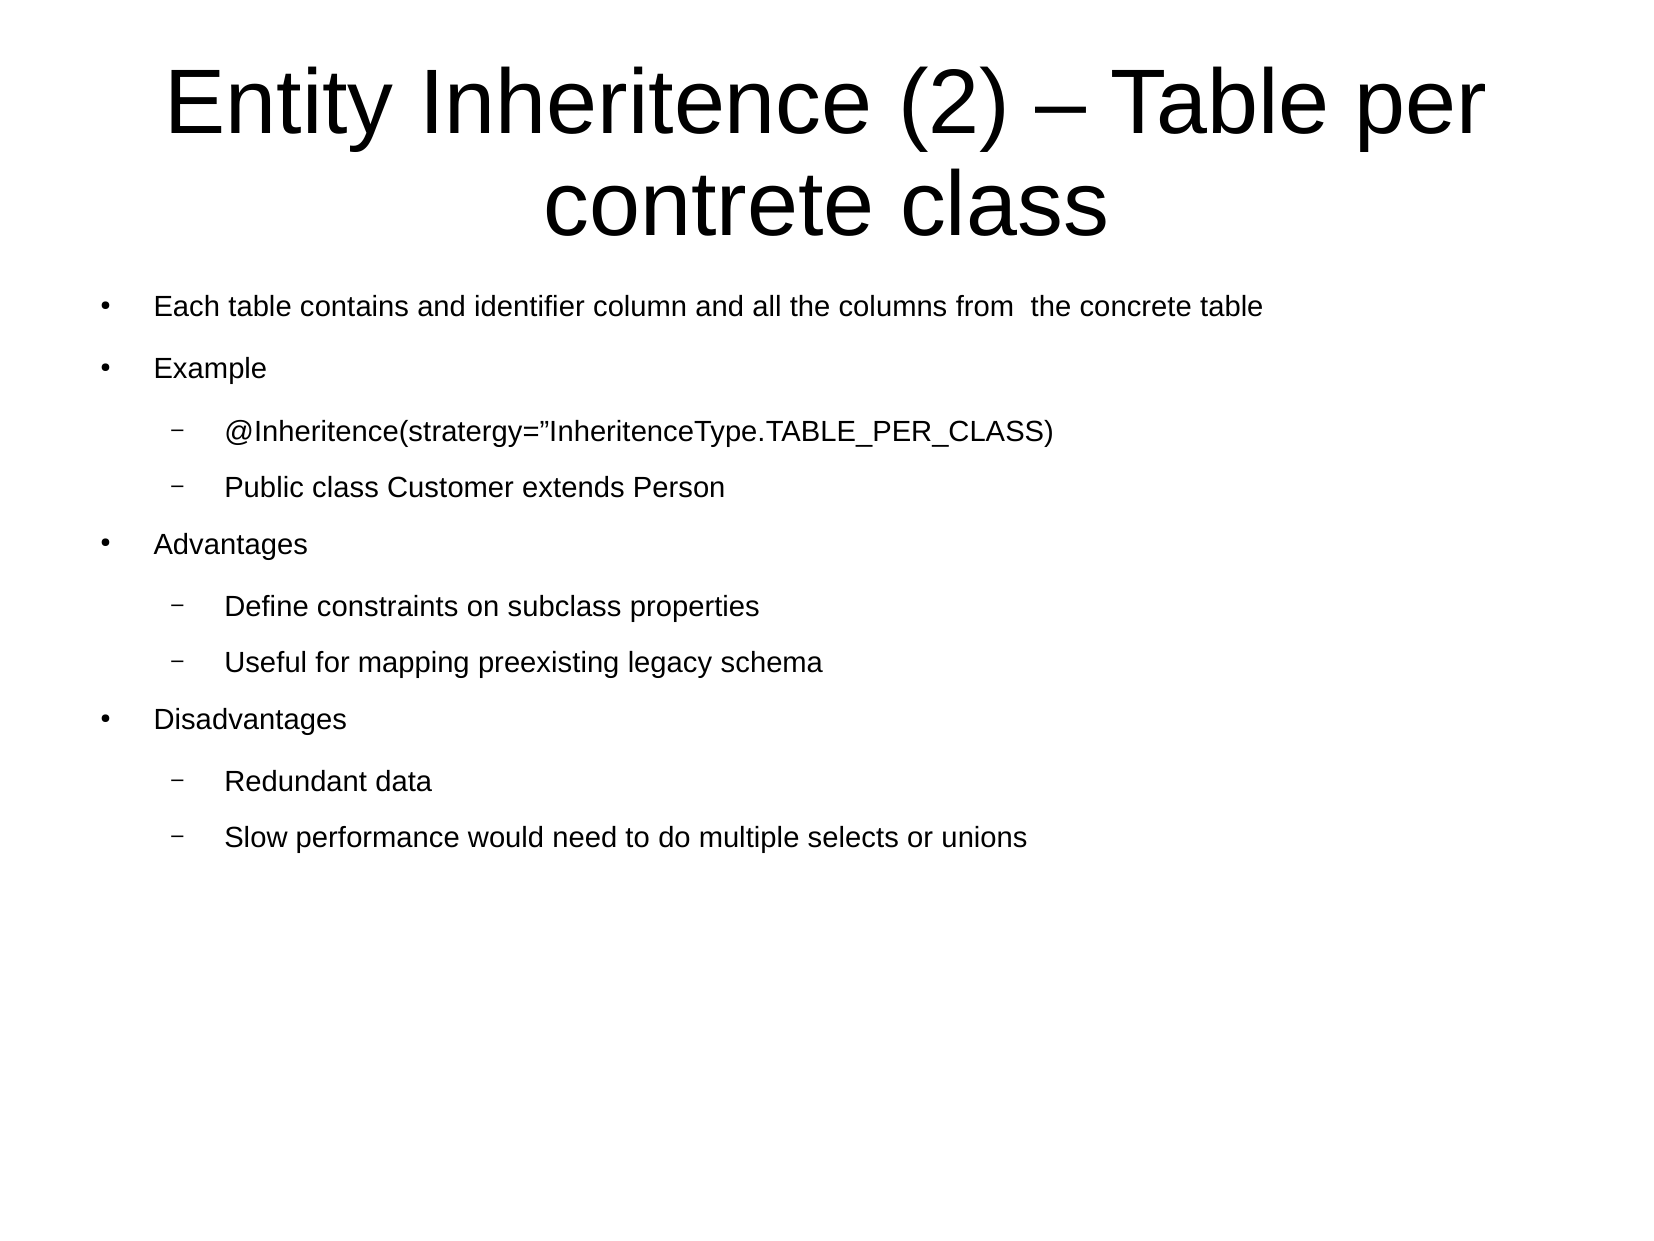

# Entity Inheritence (2) – Table per contrete class
Each table contains and identifier column and all the columns from the concrete table
Example
@Inheritence(stratergy=”InheritenceType.TABLE_PER_CLASS)
Public class Customer extends Person
Advantages
Define constraints on subclass properties
Useful for mapping preexisting legacy schema
Disadvantages
Redundant data
Slow performance would need to do multiple selects or unions